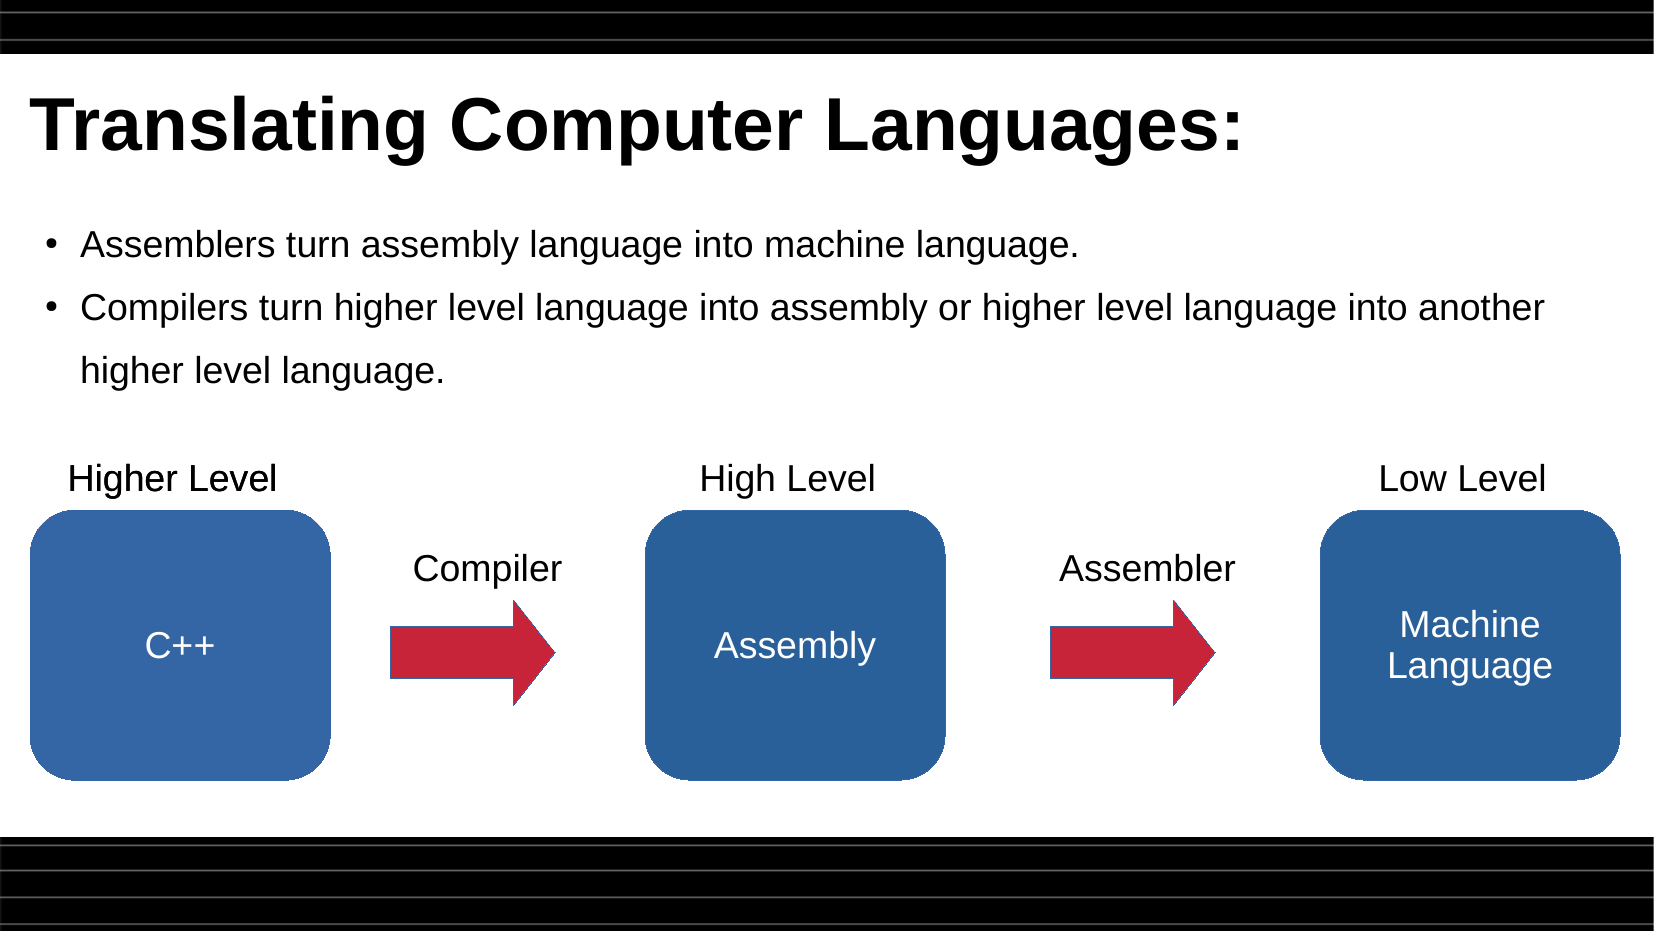

Translating Computer Languages:
Assemblers turn assembly language into machine language.
Compilers turn higher level language into assembly or higher level language into another higher level language.
Higher Level
Higher Level
High Level
Low Level
C++
Assembly
Machine
Language
C++
Compiler
Assembler